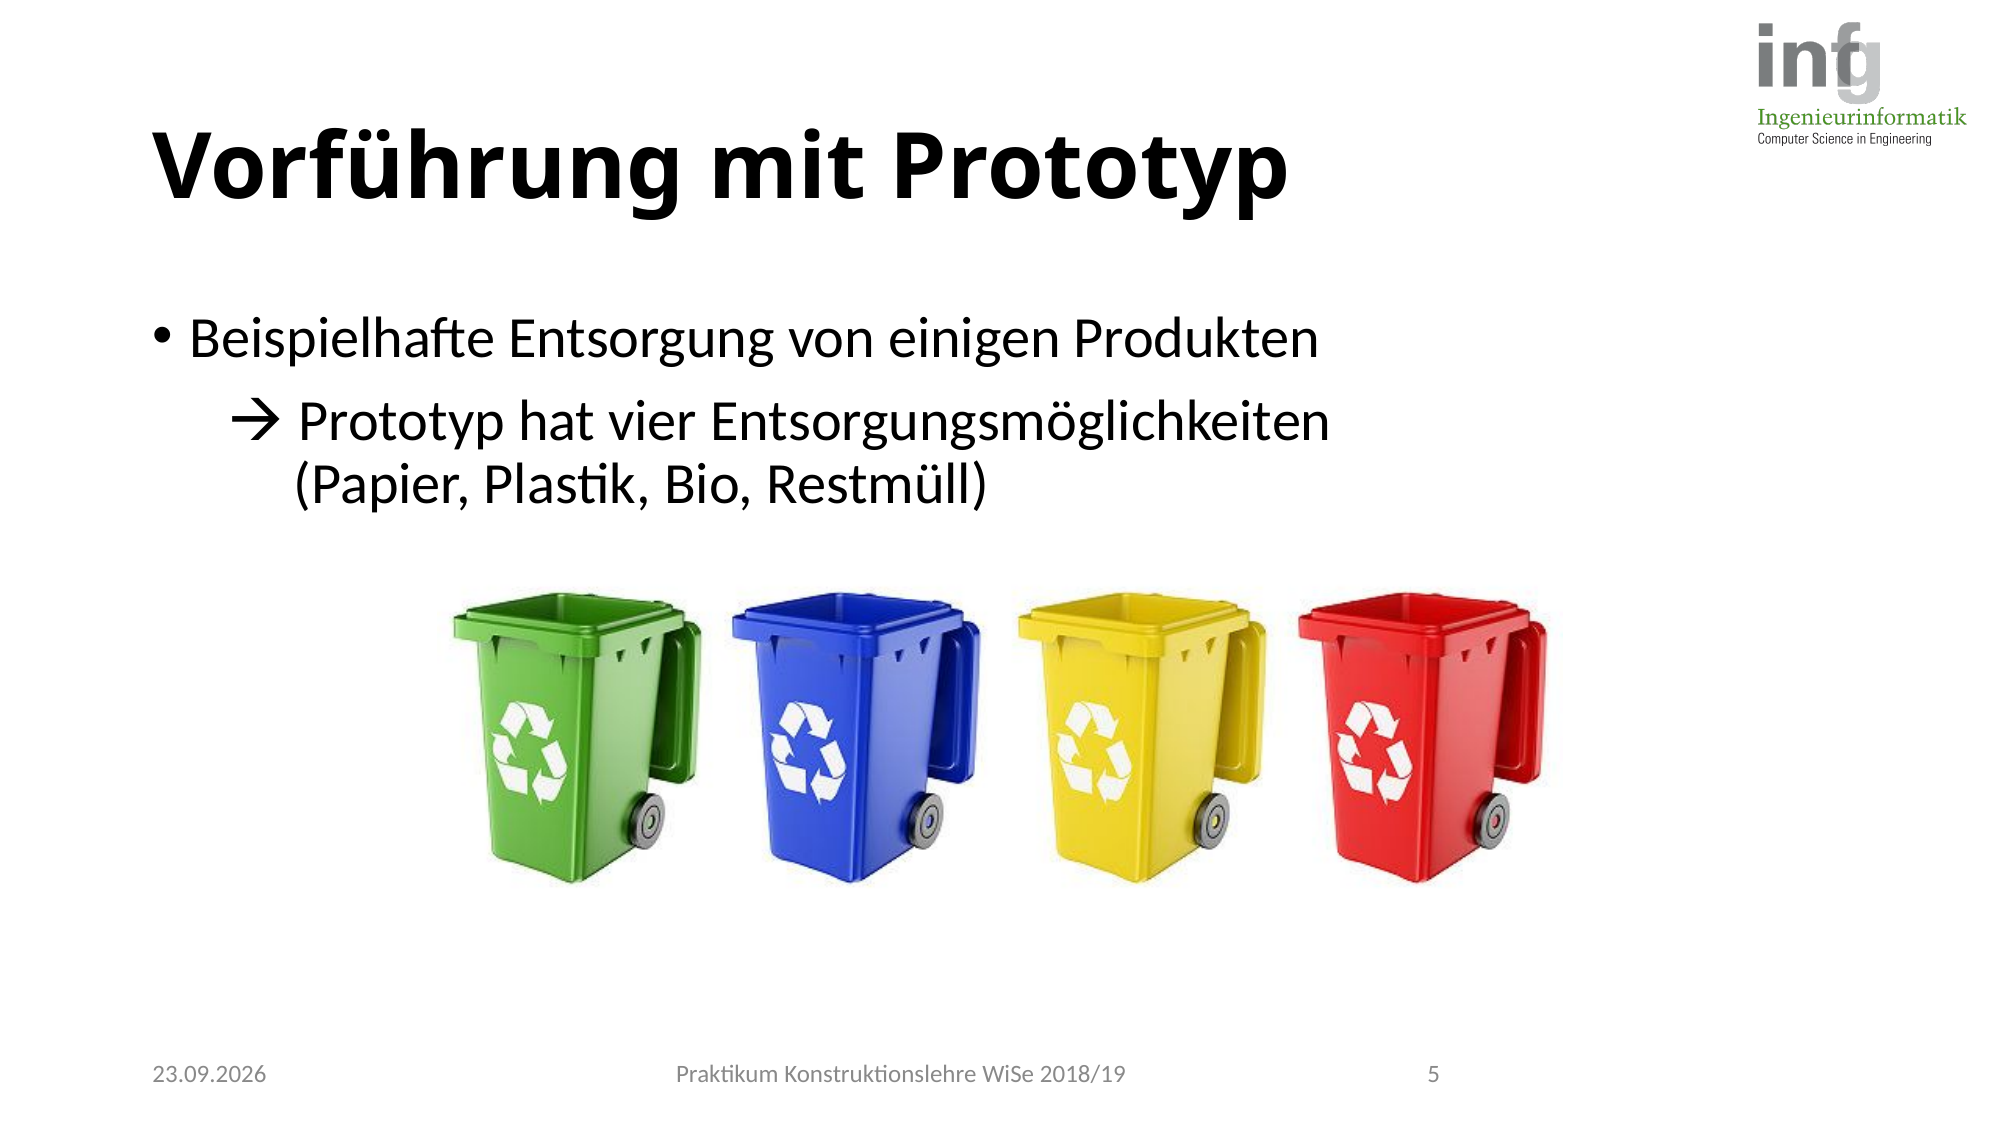

# Vorführung mit Prototyp
Beispielhafte Entsorgung von einigen Produkten
	 Prototyp hat vier Entsorgungsmöglichkeiten
	 (Papier, Plastik, Bio, Restmüll)
Praktikum Konstruktionslehre WiSe 2018/19
5